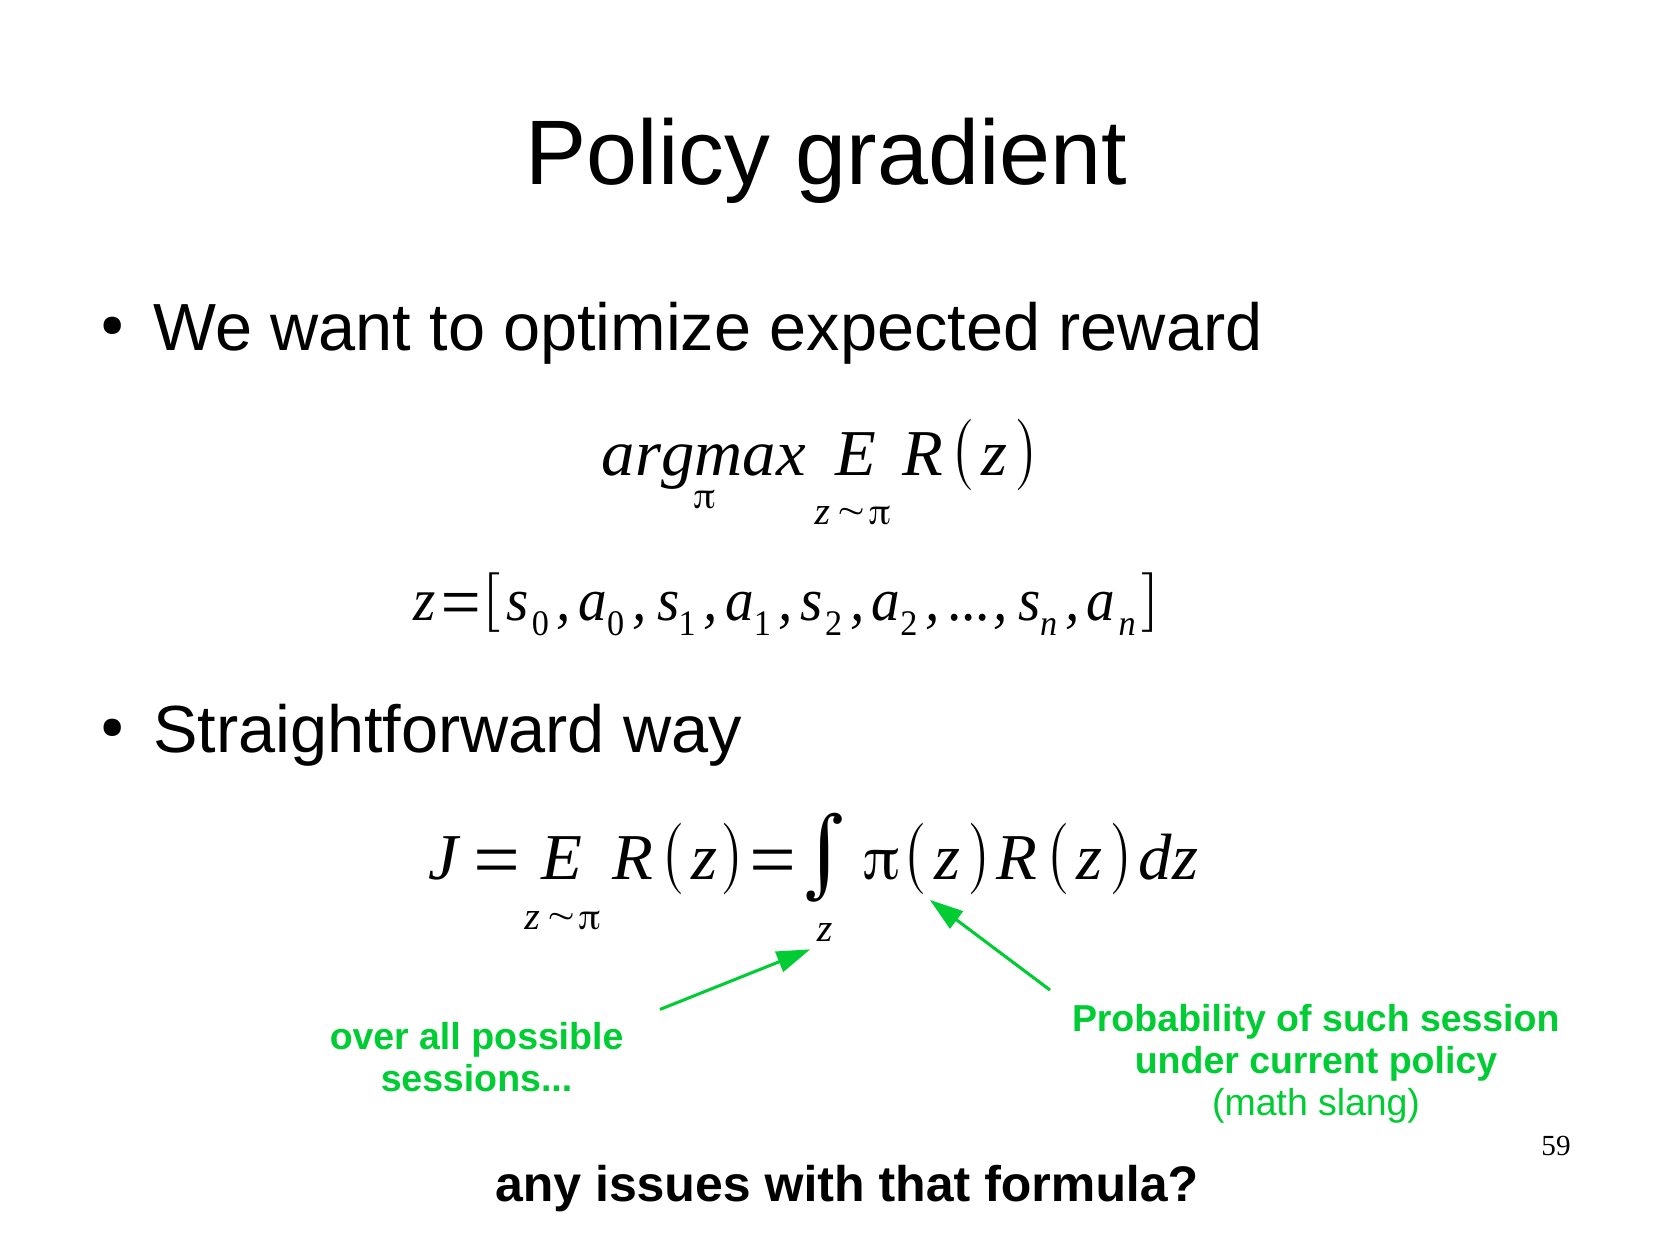

# Policy gradient
We want to optimize expected reward
Straightforward way
Probability of such session
under current policy
(math slang)
over all possible
sessions...
59
any issues with that formula?